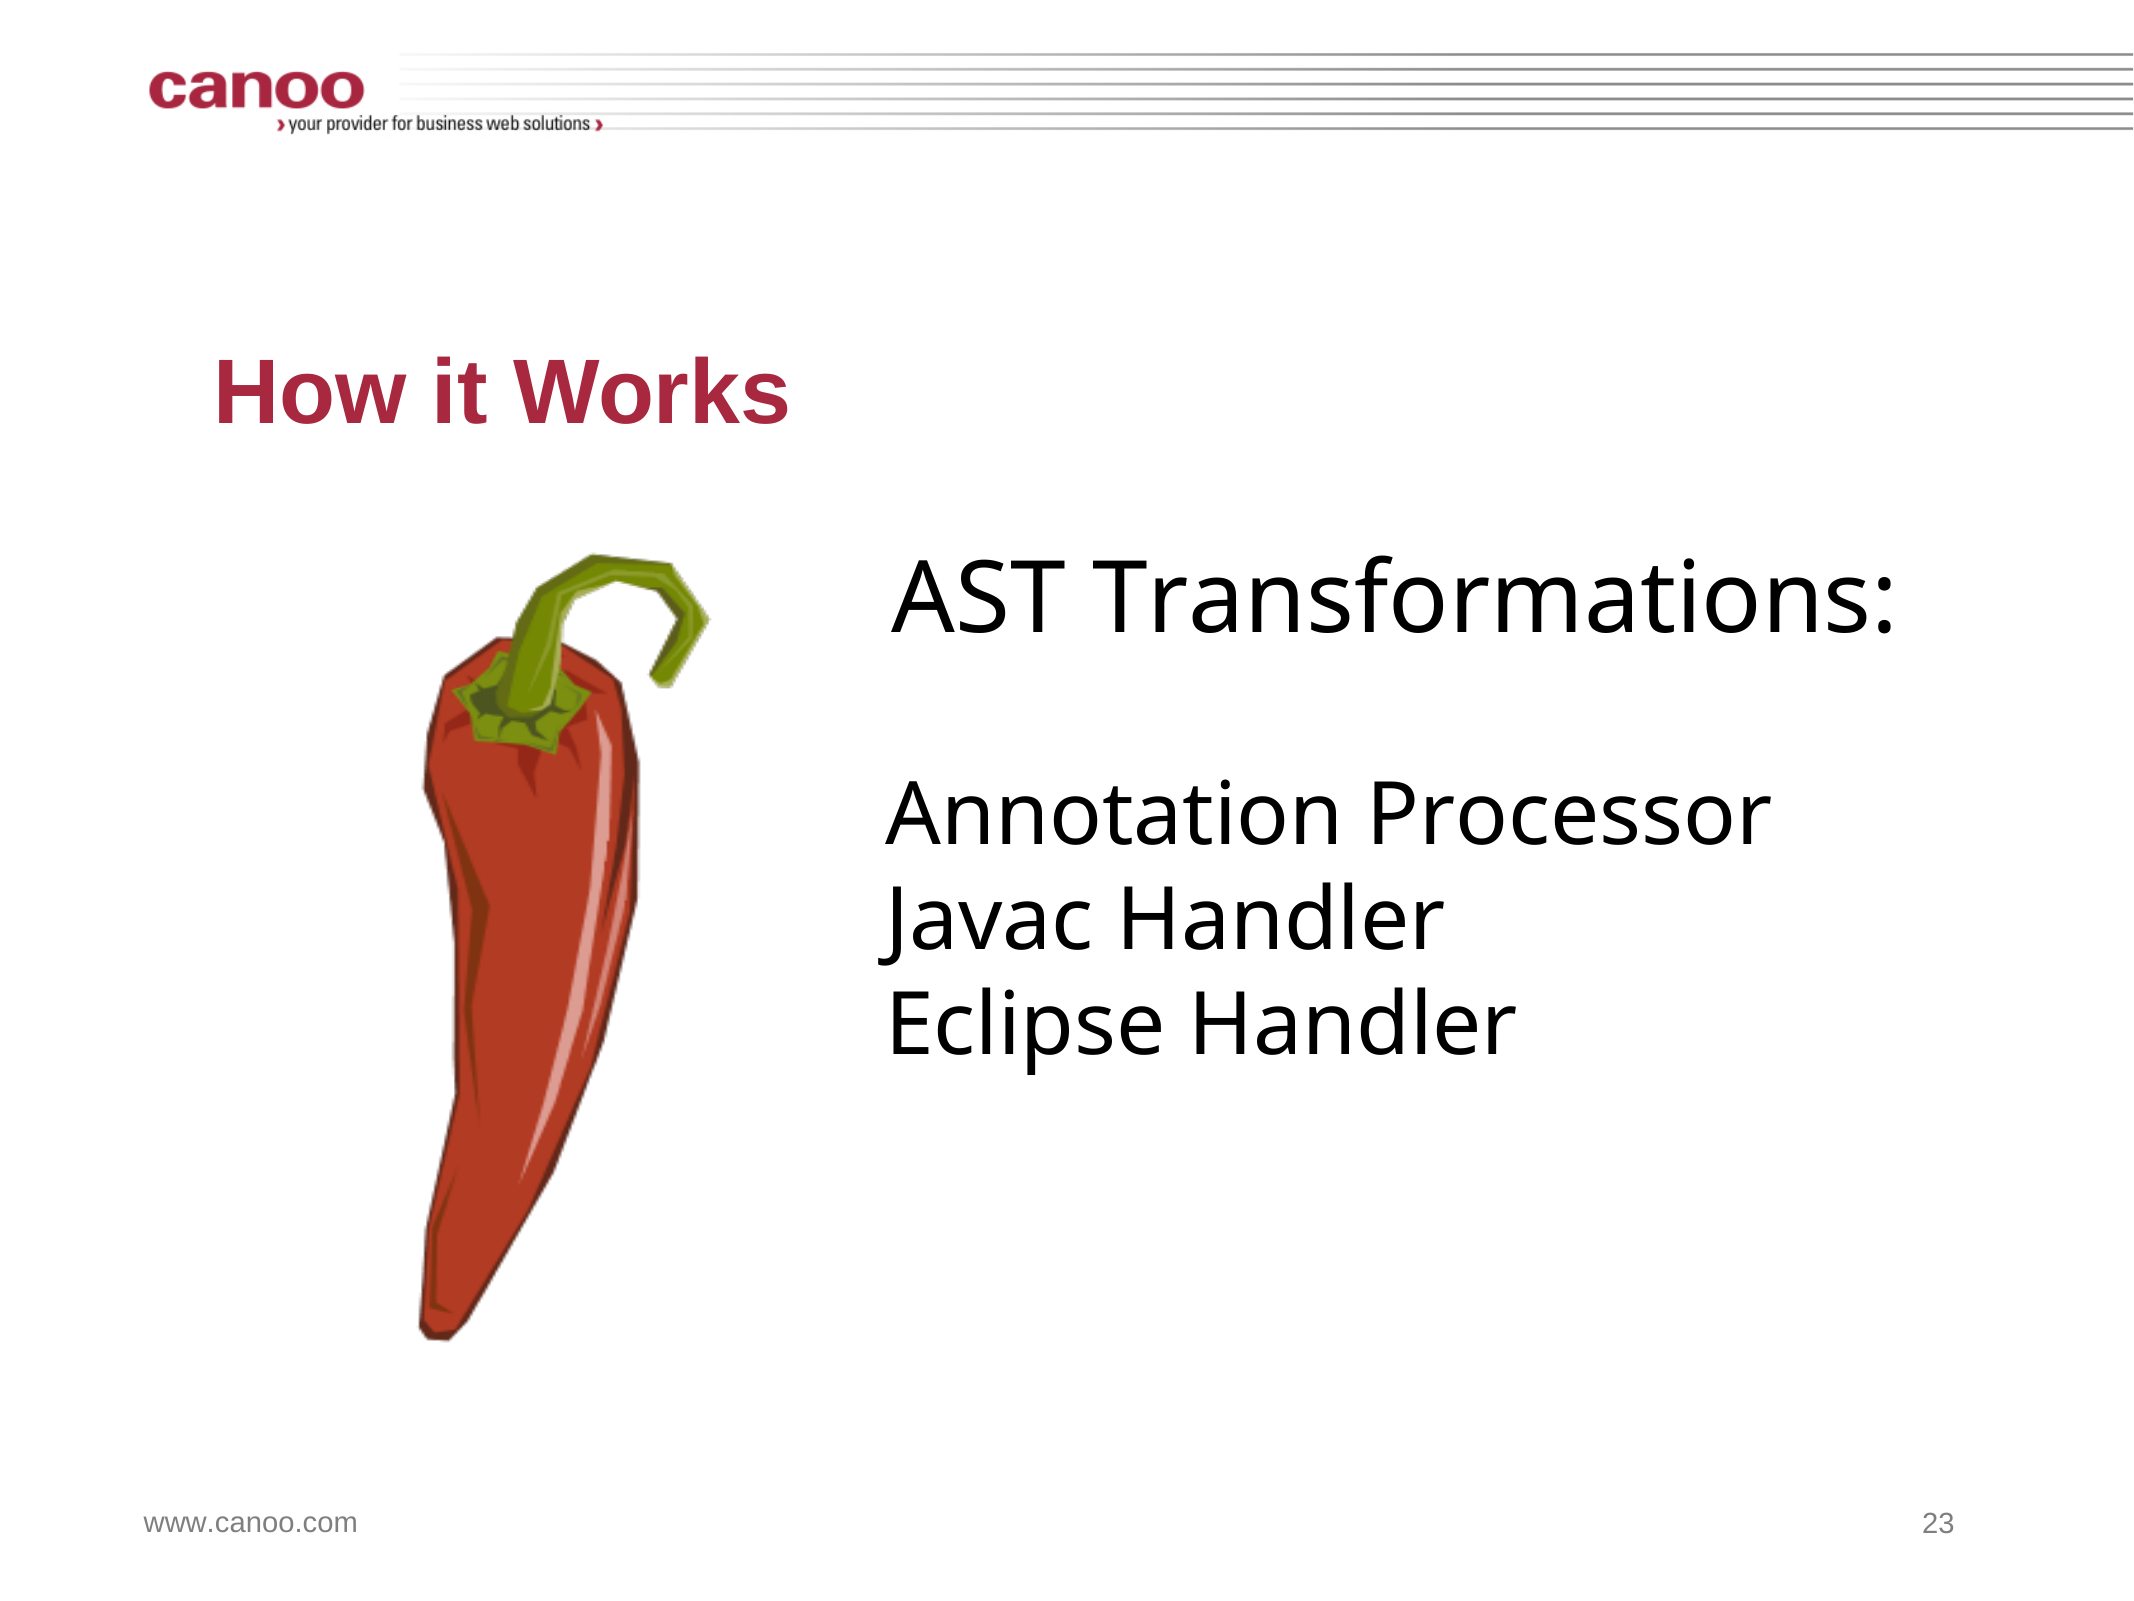

# How it Works
 AST Transformations:
 Annotation Processor
 Javac Handler
 Eclipse Handler